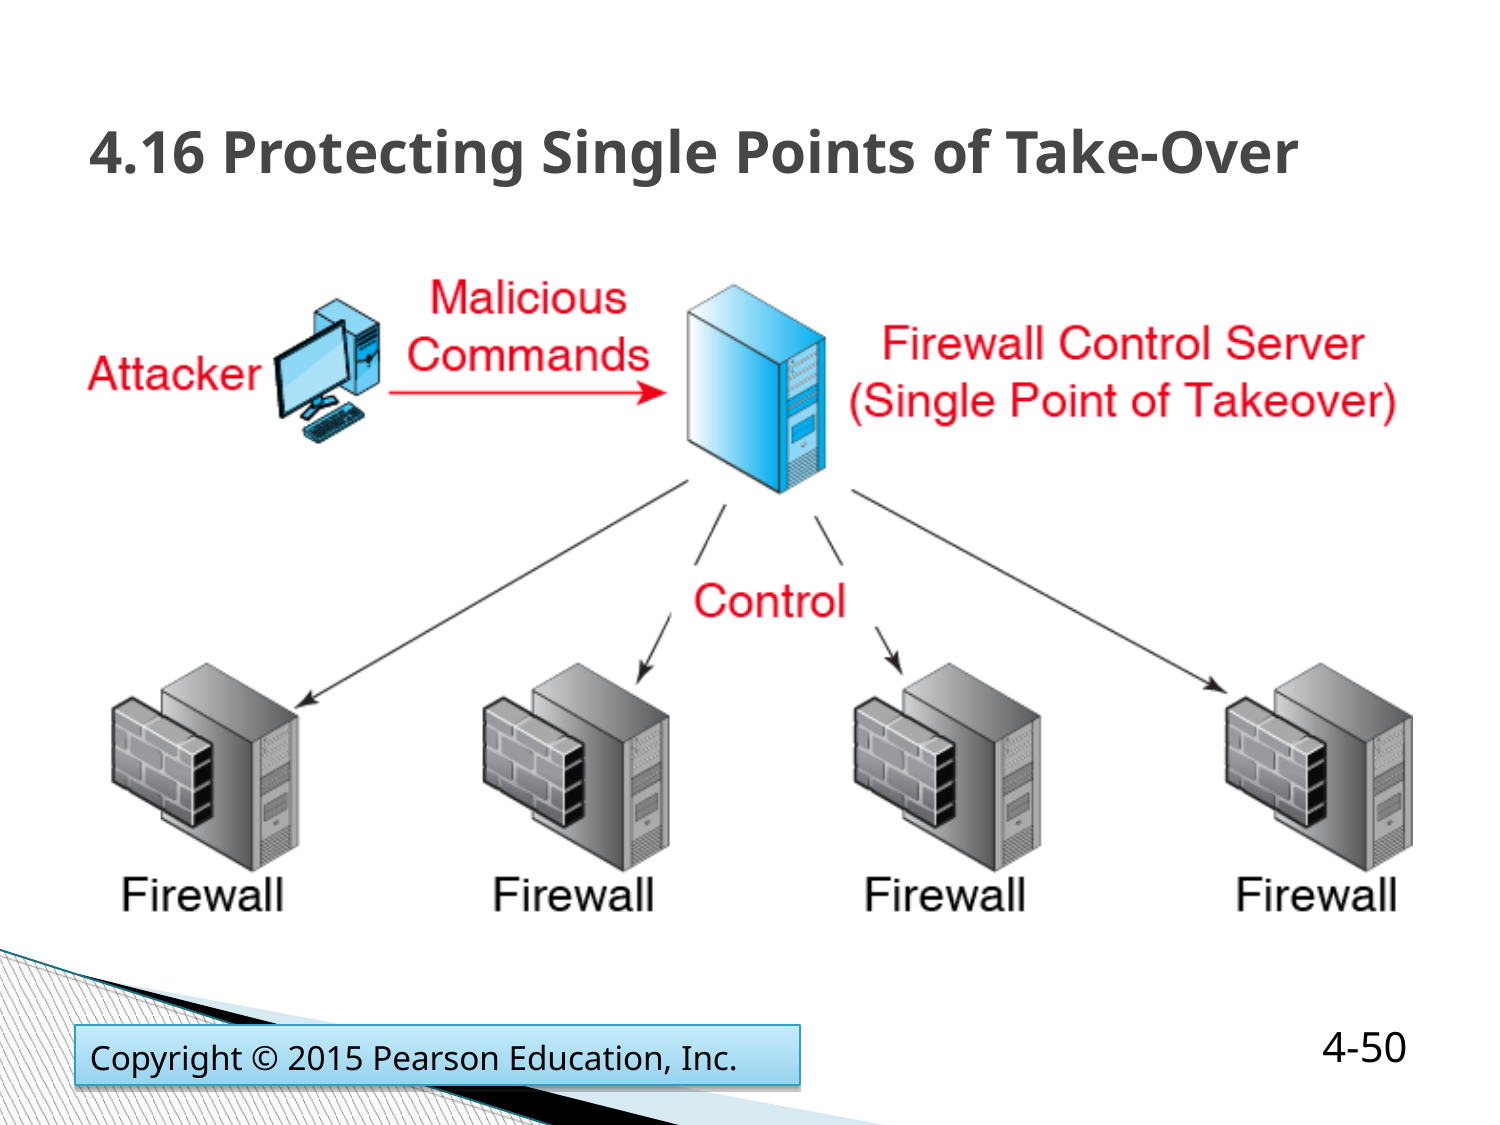

# 4.16 Protecting Single Points of Take-Over
Copyright © 2015 Pearson Education, Inc.